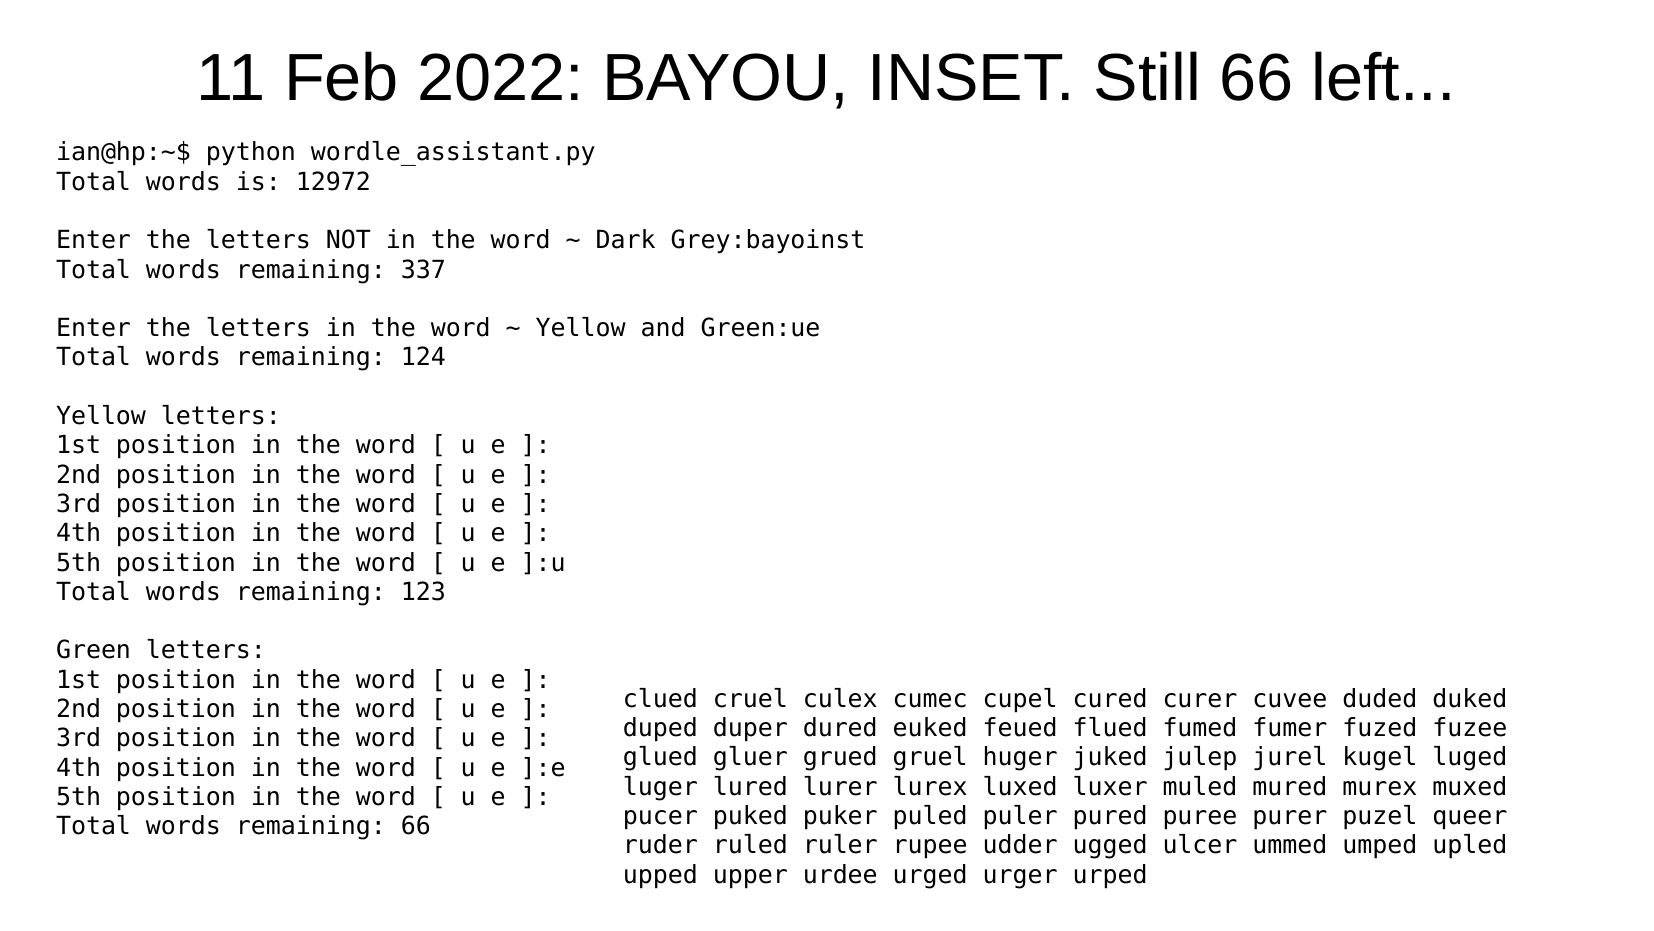

# 11 Feb 2022: BAYOU, INSET. Still 66 left...
ian@hp:~$ python wordle_assistant.py
Total words is: 12972
Enter the letters NOT in the word ~ Dark Grey:bayoinst
Total words remaining: 337
Enter the letters in the word ~ Yellow and Green:ue
Total words remaining: 124
Yellow letters:
1st position in the word [ u e ]:
2nd position in the word [ u e ]:
3rd position in the word [ u e ]:
4th position in the word [ u e ]:
5th position in the word [ u e ]:u
Total words remaining: 123
Green letters:
1st position in the word [ u e ]:
2nd position in the word [ u e ]:
3rd position in the word [ u e ]:
4th position in the word [ u e ]:e
5th position in the word [ u e ]:
Total words remaining: 66
clued cruel culex cumec cupel cured curer cuvee duded duked
duped duper dured euked feued flued fumed fumer fuzed fuzee
glued gluer grued gruel huger juked julep jurel kugel luged
luger lured lurer lurex luxed luxer muled mured murex muxed
pucer puked puker puled puler pured puree purer puzel queer
ruder ruled ruler rupee udder ugged ulcer ummed umped upled
upped upper urdee urged urger urped